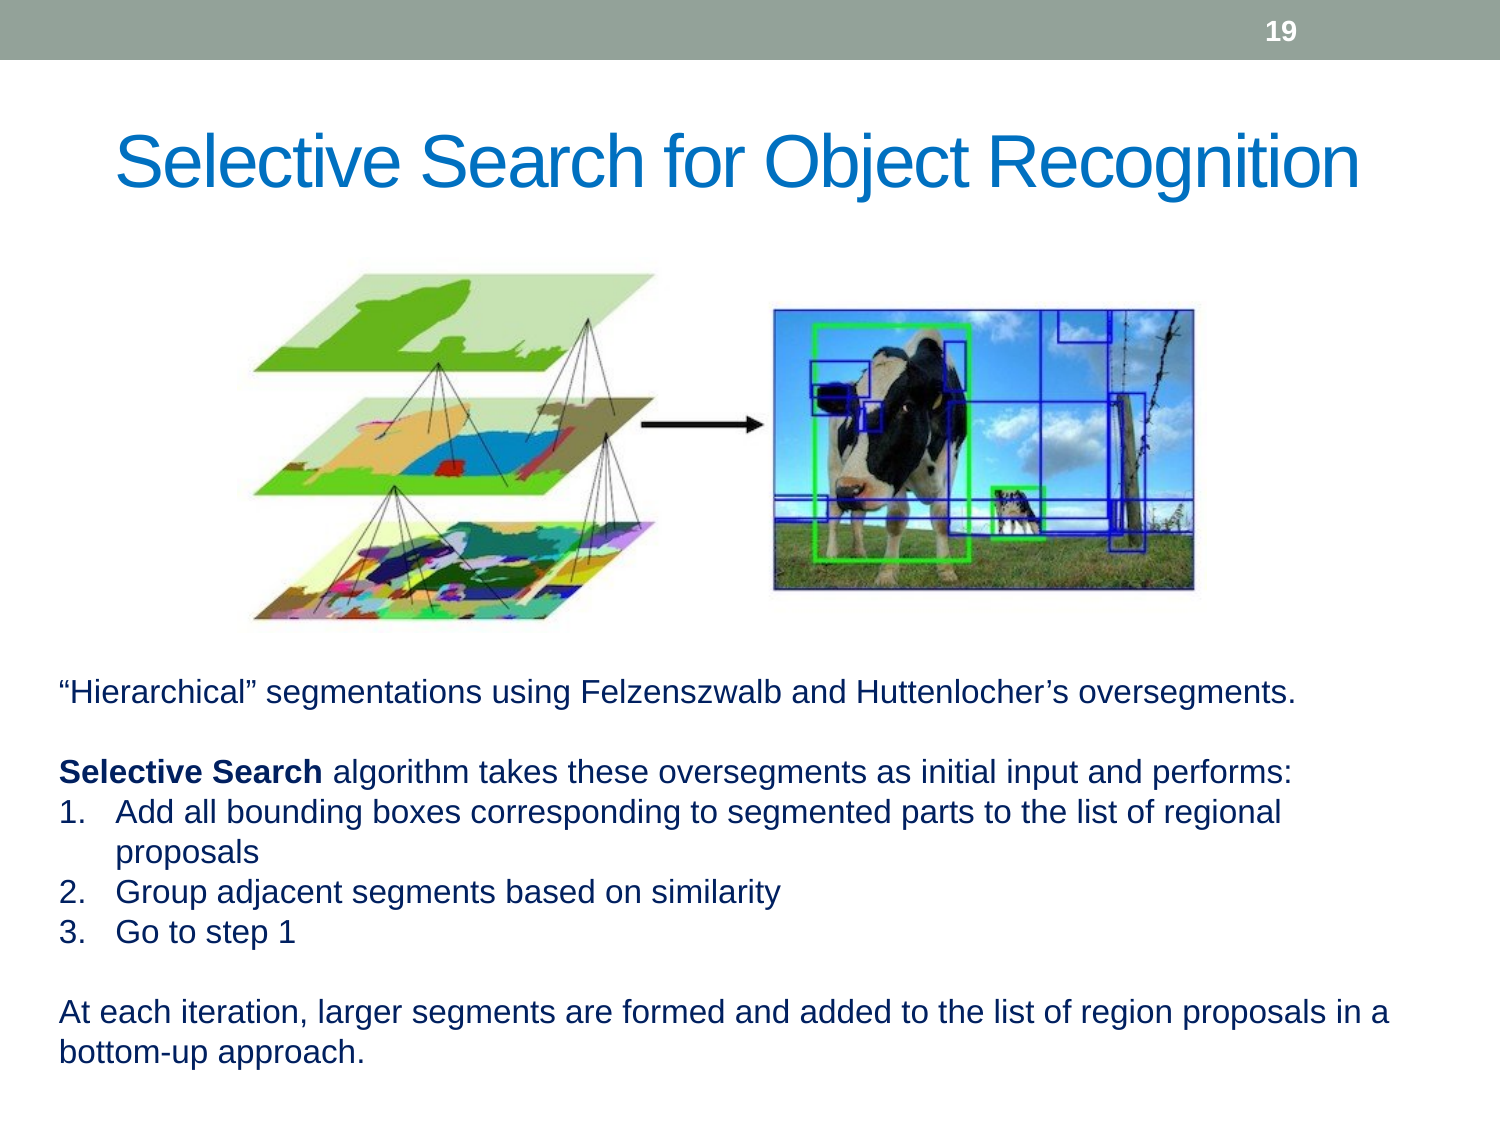

Selective Search for Object Recognition
“Hierarchical” segmentations using Felzenszwalb and Huttenlocher’s oversegments.
Selective Search algorithm takes these oversegments as initial input and performs:
Add all bounding boxes corresponding to segmented parts to the list of regional proposals
Group adjacent segments based on similarity
Go to step 1
At each iteration, larger segments are formed and added to the list of region proposals in a bottom-up approach.